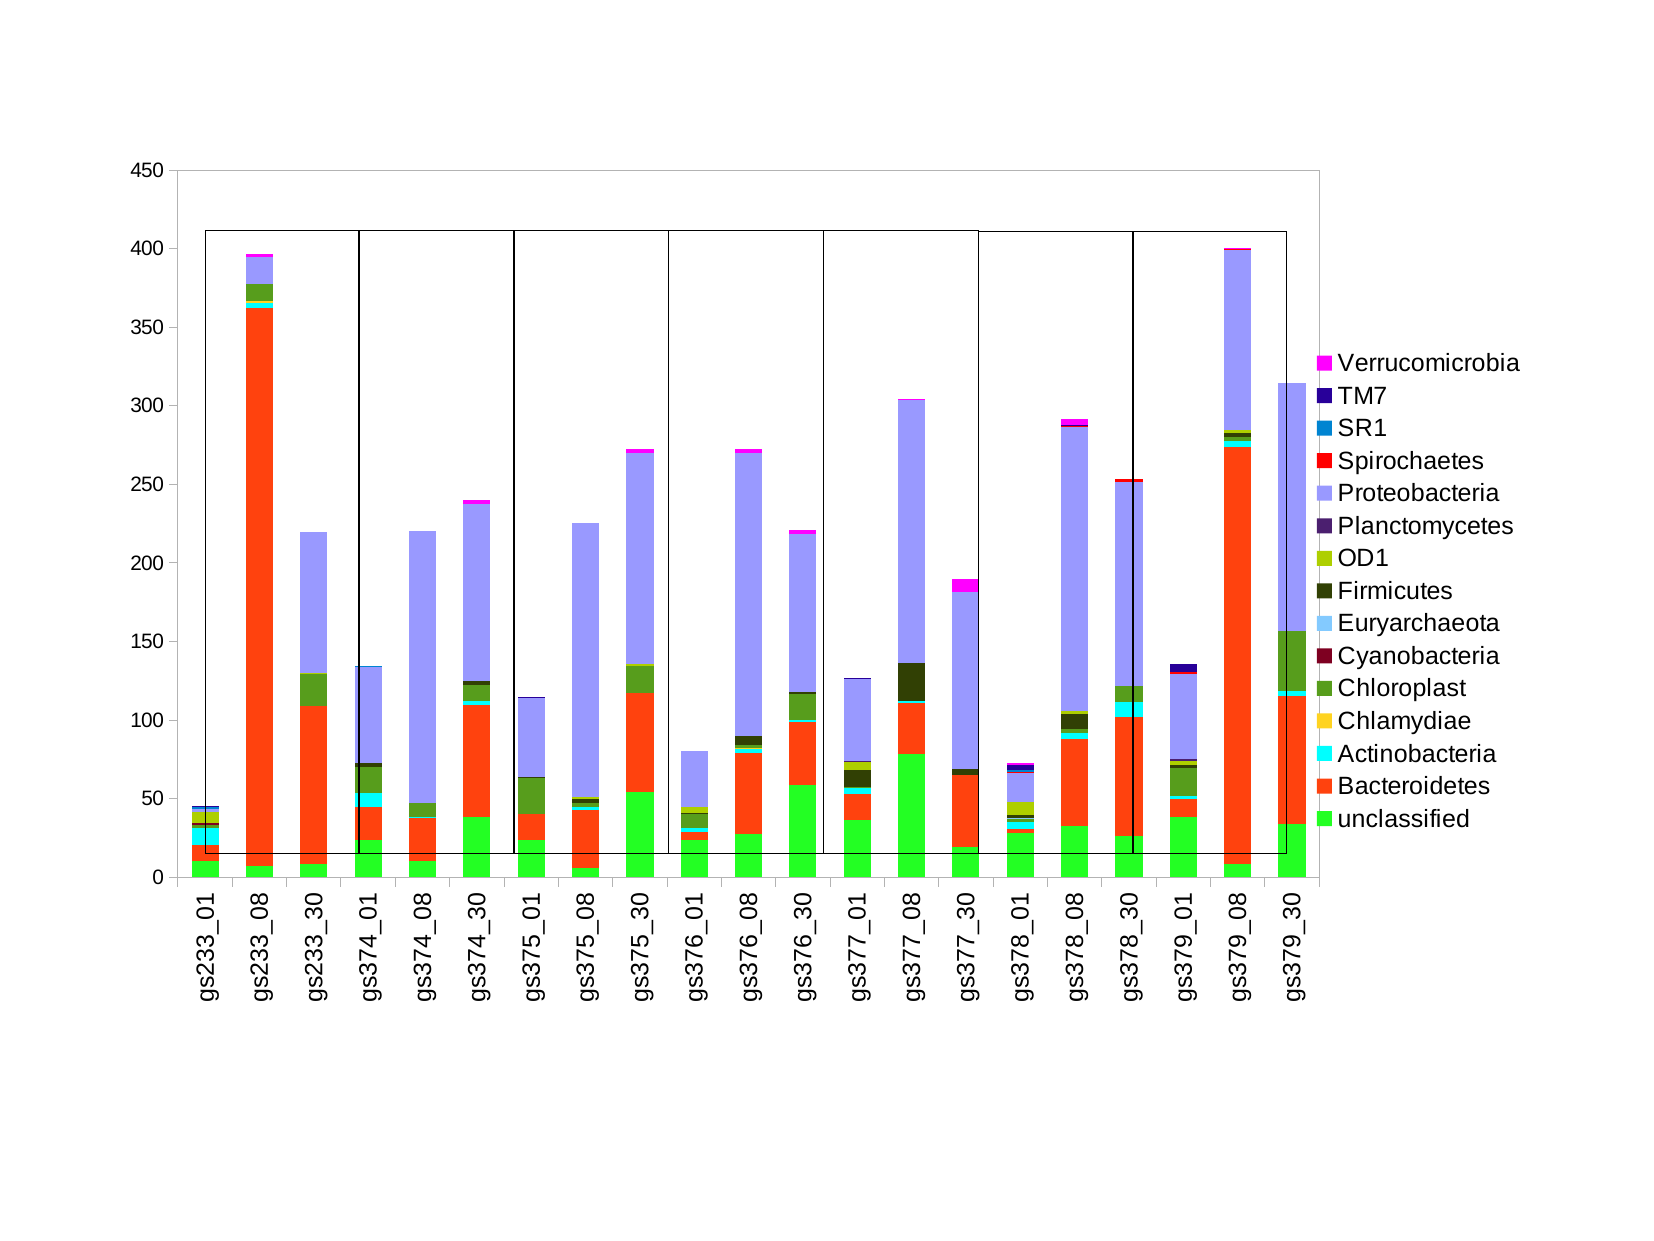

### Chart
| Category | unclassified | Bacteroidetes | Actinobacteria | Chlamydiae | Chloroplast | Cyanobacteria | Euryarchaeota | Firmicutes | OD1 | Planctomycetes | Proteobacteria | Spirochaetes | SR1 | TM7 | Verrucomicrobia |
|---|---|---|---|---|---|---|---|---|---|---|---|---|---|---|---|
| gs233_01 | 10.353852879 | 10.353852879 | 10.353852879 | 0.0 | 2.0707705758 | 1.0353852879 | 0.0 | 0.0 | 7.2476970153 | 0.0 | 2.0707705758 | 0.0 | 1.0353852879 | 1.0353852879 | 0.0 |
| gs233_08 | 7.2787163944 | 354.837424226997 | 3.6393581972 | 0.9098395493 | 10.9180745916 | 0.0 | 0.0 | 0.0 | 0.0 | 0.0 | 17.2869514367 | 0.0 | 0.0 | 0.0 | 1.8196790986 |
| gs233_30 | 8.384439669 | 100.613276028 | 0.0 | 0.0 | 20.1226552056 | 0.0 | 0.0 | 0.0 | 0.8384439669 | 0.0 | 89.7135044583001 | 0.0 | 0.0 | 0.0 | 0.0 |
| gs374_01 | 23.6642961741 | 21.2162655354 | 8.9761123419 | 0.0 | 16.320204258 | 0.0 | 0.0 | 2.4480306387 | 0.0 | 0.0 | 61.2007659674999 | 0.0 | 0.8160102129 | 0.0 | 0.0 |
| gs374_08 | 10.2466373172 | 27.3243661792 | 0.8538864431 | 0.0 | 8.538864431 | 0.0 | 0.0 | 0.0 | 0.0 | 0.0 | 173.3389479493 | 0.0 | 0.0 | 0.0 | 0.0 |
| gs374_30 | 38.2849165245 | 71.4651775124 | 2.5523277683 | 0.0 | 10.2093110732 | 0.0 | 0.0 | 2.5523277683 | 0.0 | 0.0 | 112.3024218052 | 0.0 | 0.0 | 0.0 | 2.5523277683 |
| gs375_01 | 23.8290725344 | 16.3824873674 | 0.0 | 0.0 | 23.0844140177 | 0.0 | 0.0 | 0.7446585167 | 0.0 | 0.0 | 49.8921206189 | 0.0 | 0.0 | 0.7446585167 | 0.0 |
| gs375_08 | 5.9780272412 | 36.7221673388 | 1.7080077832 | 0.0 | 2.5620116748 | 0.0 | 0.0 | 2.5620116748 | 1.7080077832 | 0.0 | 174.2167938864 | 0.0 | 0.0 | 0.0 | 0.0 |
| gs375_30 | 54.0428094202 | 62.84047607 | 0.0 | 0.0 | 17.5953332996 | 0.0 | 0.0 | 0.0 | 1.2568095214 | 0.0 | 134.4786187898 | 0.0 | 0.0 | 0.0 | 2.5136190428 |
| gs376_01 | 23.3294125743 | 5.5546220415 | 2.2218488166 | 0.0 | 8.8873952664 | 0.0 | 0.0 | 1.1109244083 | 3.3327732249 | 0.0 | 35.5495810656 | 0.0 | 0.0 | 0.0 | 0.0 |
| gs376_08 | 27.4805336553 | 51.6300935341999 | 2.4982303323 | 0.8327434441 | 1.6654868882 | 0.0 | 0.0 | 5.8292041087 | 0.0 | 0.0 | 179.8725839256 | 0.0 | 0.0 | 0.0 | 2.4982303323 |
| gs376_30 | 58.3628920056 | 40.2981873372 | 1.3895926668 | 0.0 | 16.6751120016 | 0.0 | 0.0 | 1.3895926668 | 0.0 | 0.0 | 100.0506720096 | 0.0 | 0.0 | 0.0 | 2.7791853336 |
| gs377_01 | 36.5144730435 | 16.228654686 | 4.0571636715 | 0.0 | 0.8114327343 | 0.0 | 0.0 | 10.5486255459 | 4.8685964058 | 0.8114327343 | 51.9316949951999 | 0.0 | 0.0 | 0.8114327343 | 0.0 |
| gs377_08 | 78.047654967 | 32.9534543194 | 0.8671961663 | 0.0 | 0.0 | 0.0 | 0.0 | 24.2814926564 | 0.0 | 0.0 | 167.3688600959 | 0.0 | 0.0 | 0.0 | 0.8671961663 |
| gs377_30 | 19.418800671 | 45.310534899 | 0.0 | 0.0 | 0.0 | 0.0 | 0.0 | 4.315289038 | 0.0 | 0.0 | 112.197514988 | 0.0 | 0.0 | 0.0 | 8.630578076 |
| gs378_01 | 28.1091150288 | 2.3424262524 | 4.6848525048 | 0.0 | 1.5616175016 | 0.0 | 0.7808087508 | 2.3424262524 | 7.808087508 | 0.0 | 18.7394100192 | 0.7808087508 | 0.7808087508 | 3.1232350032 | 1.5616175016 |
| gs378_08 | 32.3890087928 | 55.208537715 | 4.4166830172 | 0.0 | 2.2083415086 | 0.0 | 0.0 | 9.5694798706 | 2.2083415086 | 0.0 | 180.347889869 | 0.7361138362 | 0.0 | 0.7361138362 | 3.680569181 |
| gs378_30 | 25.9329546125 | 75.804021175 | 9.9742133125 | 0.0 | 9.9742133125 | 0.0 | 0.0 | 0.0 | 0.0 | 0.0 | 129.6647730625 | 1.9948426625 | 0.0 | 0.0 | 0.0 |
| gs379_01 | 37.9879381434 | 11.7581713301 | 1.8089494354 | 0.0 | 18.089494354 | 0.0 | 0.0 | 1.8089494354 | 2.7134241531 | 0.9044747177 | 54.268483062 | 0.9044747177 | 0.0 | 5.4268483062 | 0.0 |
| gs379_08 | 8.1590884659 | 265.623657834301 | 3.6262615404 | 0.0 | 2.7196961553 | 0.0 | 0.0 | 2.7196961553 | 1.8131307702 | 0.0 | 114.2272385226 | 0.9065653851 | 0.0 | 0.0 | 0.9065653851 |
| gs379_30 | 33.563857635 | 81.512225685 | 3.19655787 | 0.0 | 38.35869444 | 0.0 | 0.0 | 0.0 | 0.0 | 0.0 | 158.229614565 | 0.0 | 0.0 | 0.0 | 0.0 |